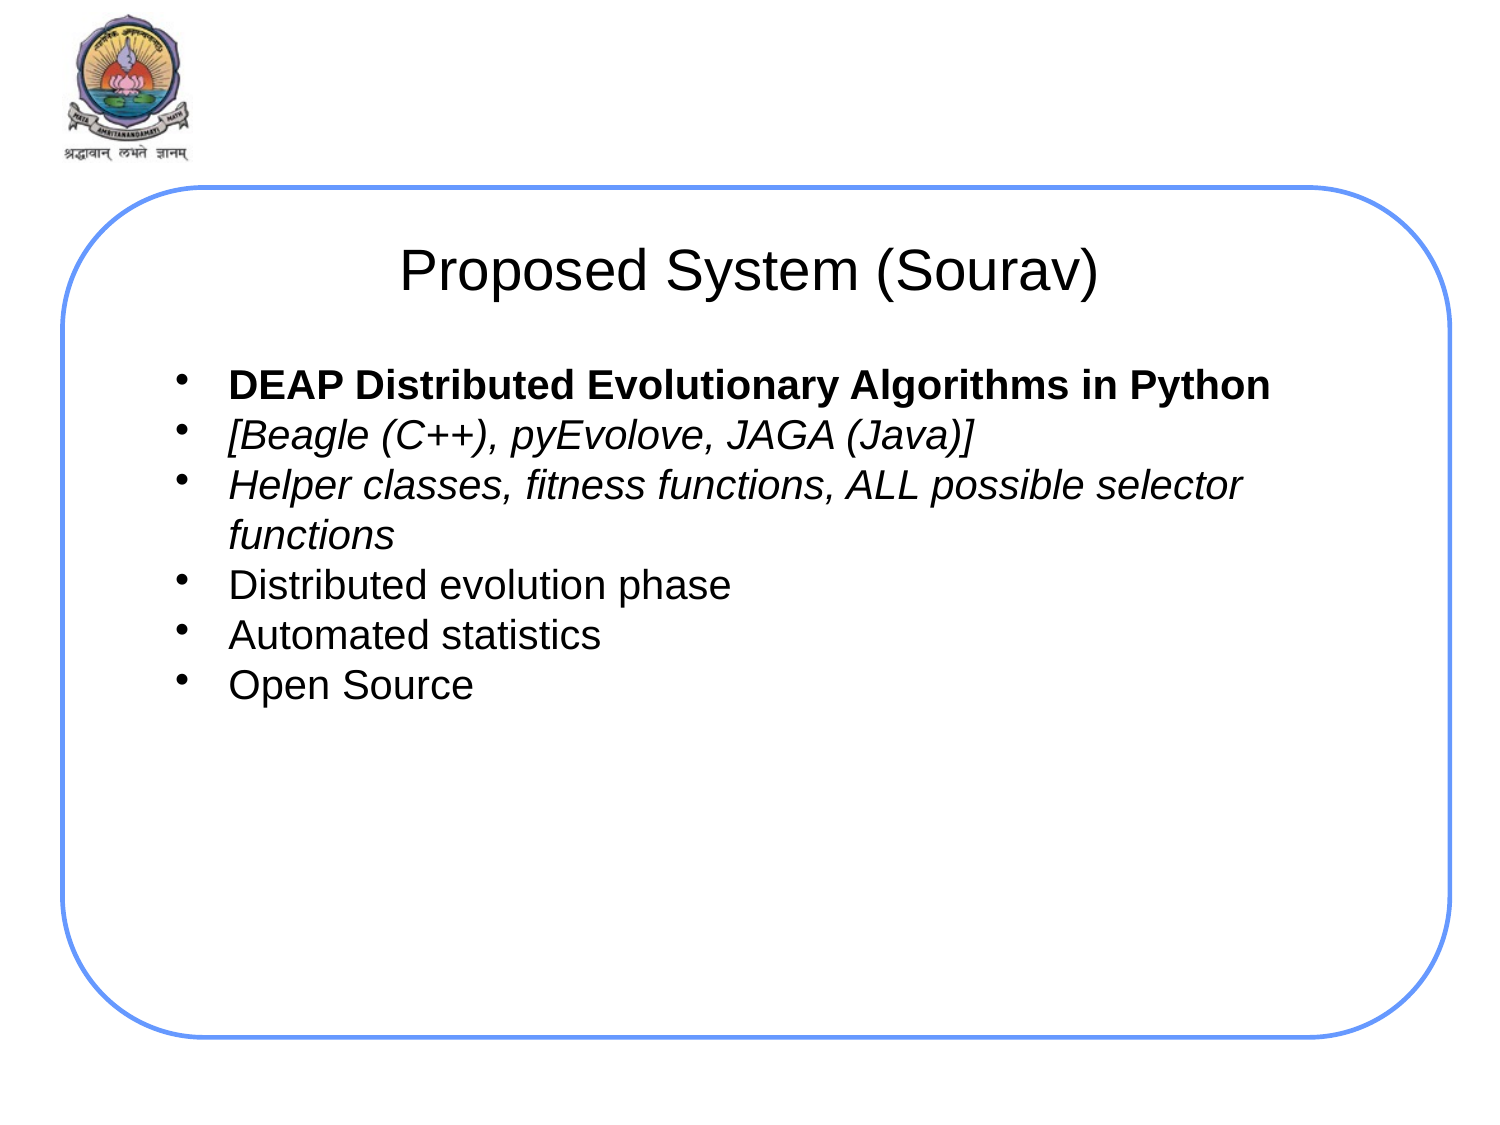

Proposed System (Sourav)
DEAP Distributed Evolutionary Algorithms in Python
[Beagle (C++), pyEvolove, JAGA (Java)]
Helper classes, fitness functions, ALL possible selector functions
Distributed evolution phase
Automated statistics
Open Source